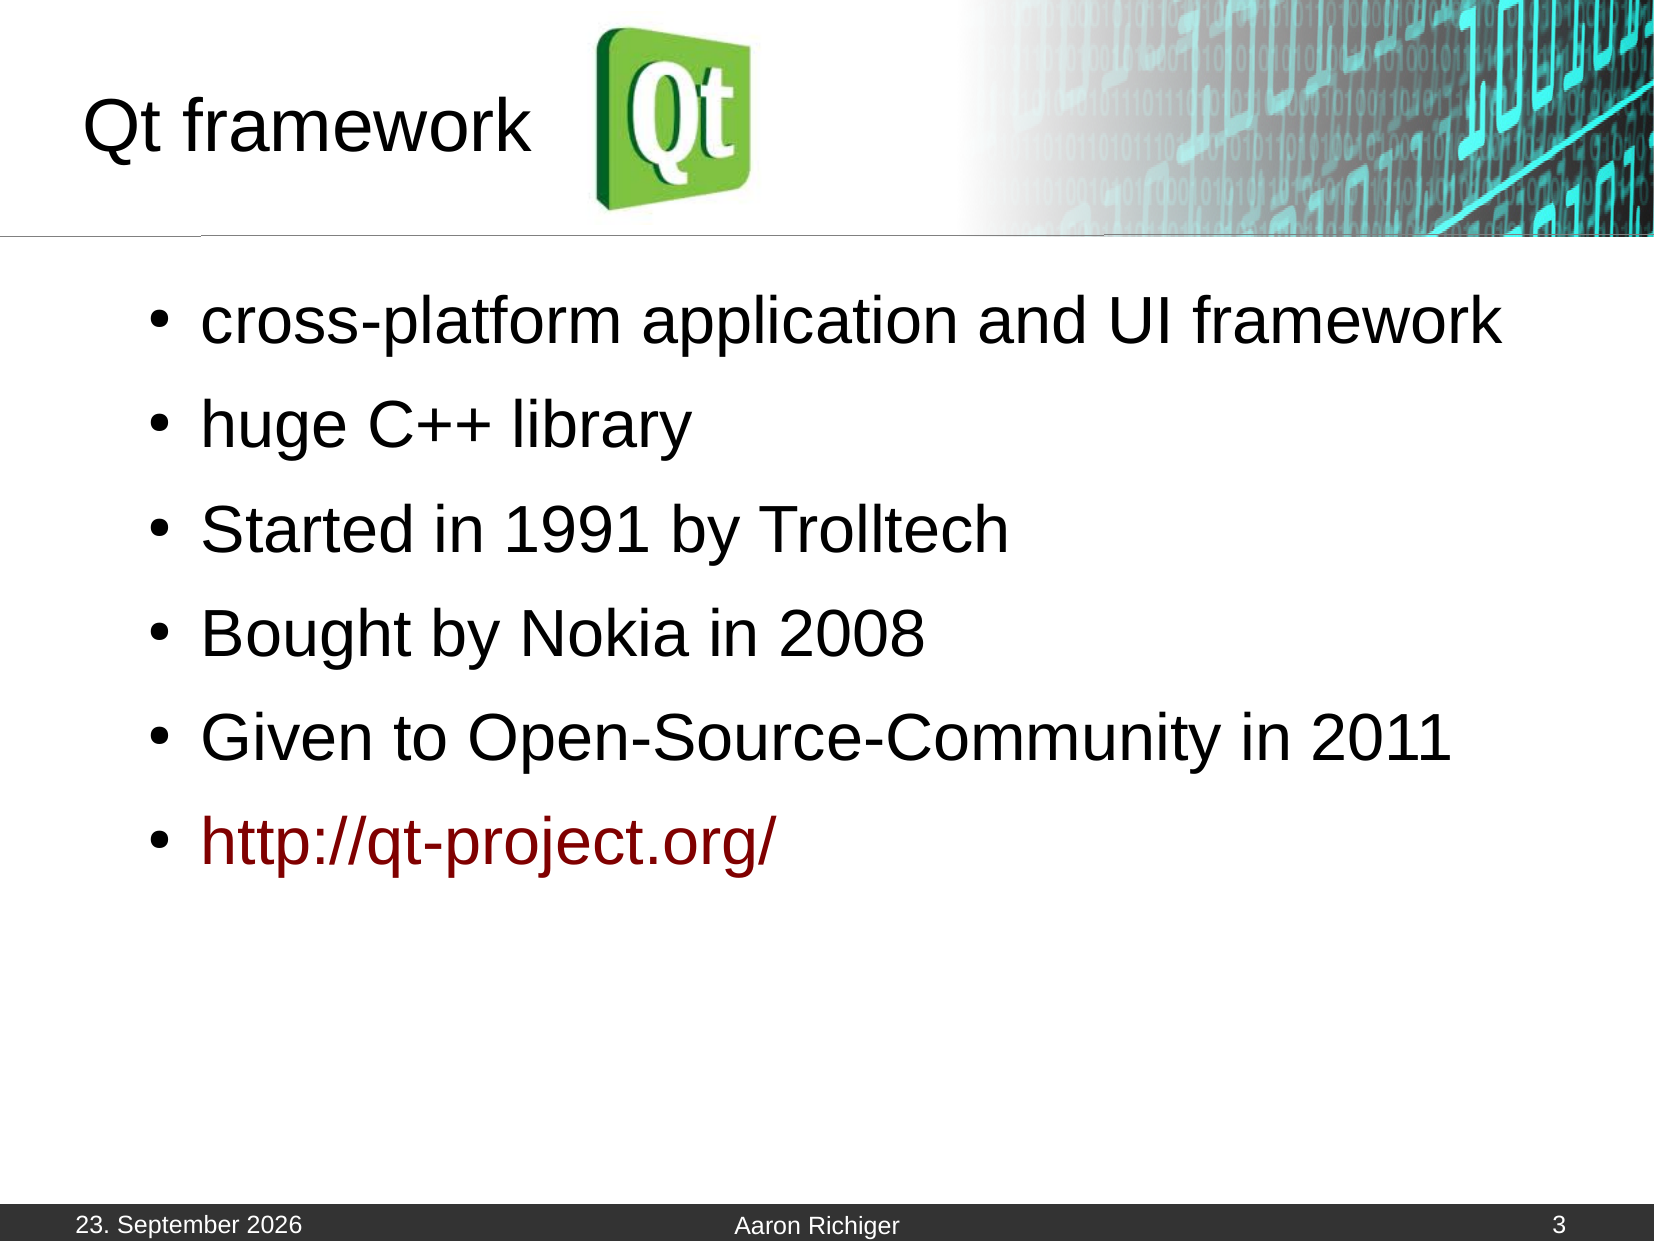

# Qt framework
cross-platform application and UI framework
huge C++ library
Started in 1991 by Trolltech
Bought by Nokia in 2008
Given to Open-Source-Community in 2011
http://qt-project.org/
3
Aaron Richiger